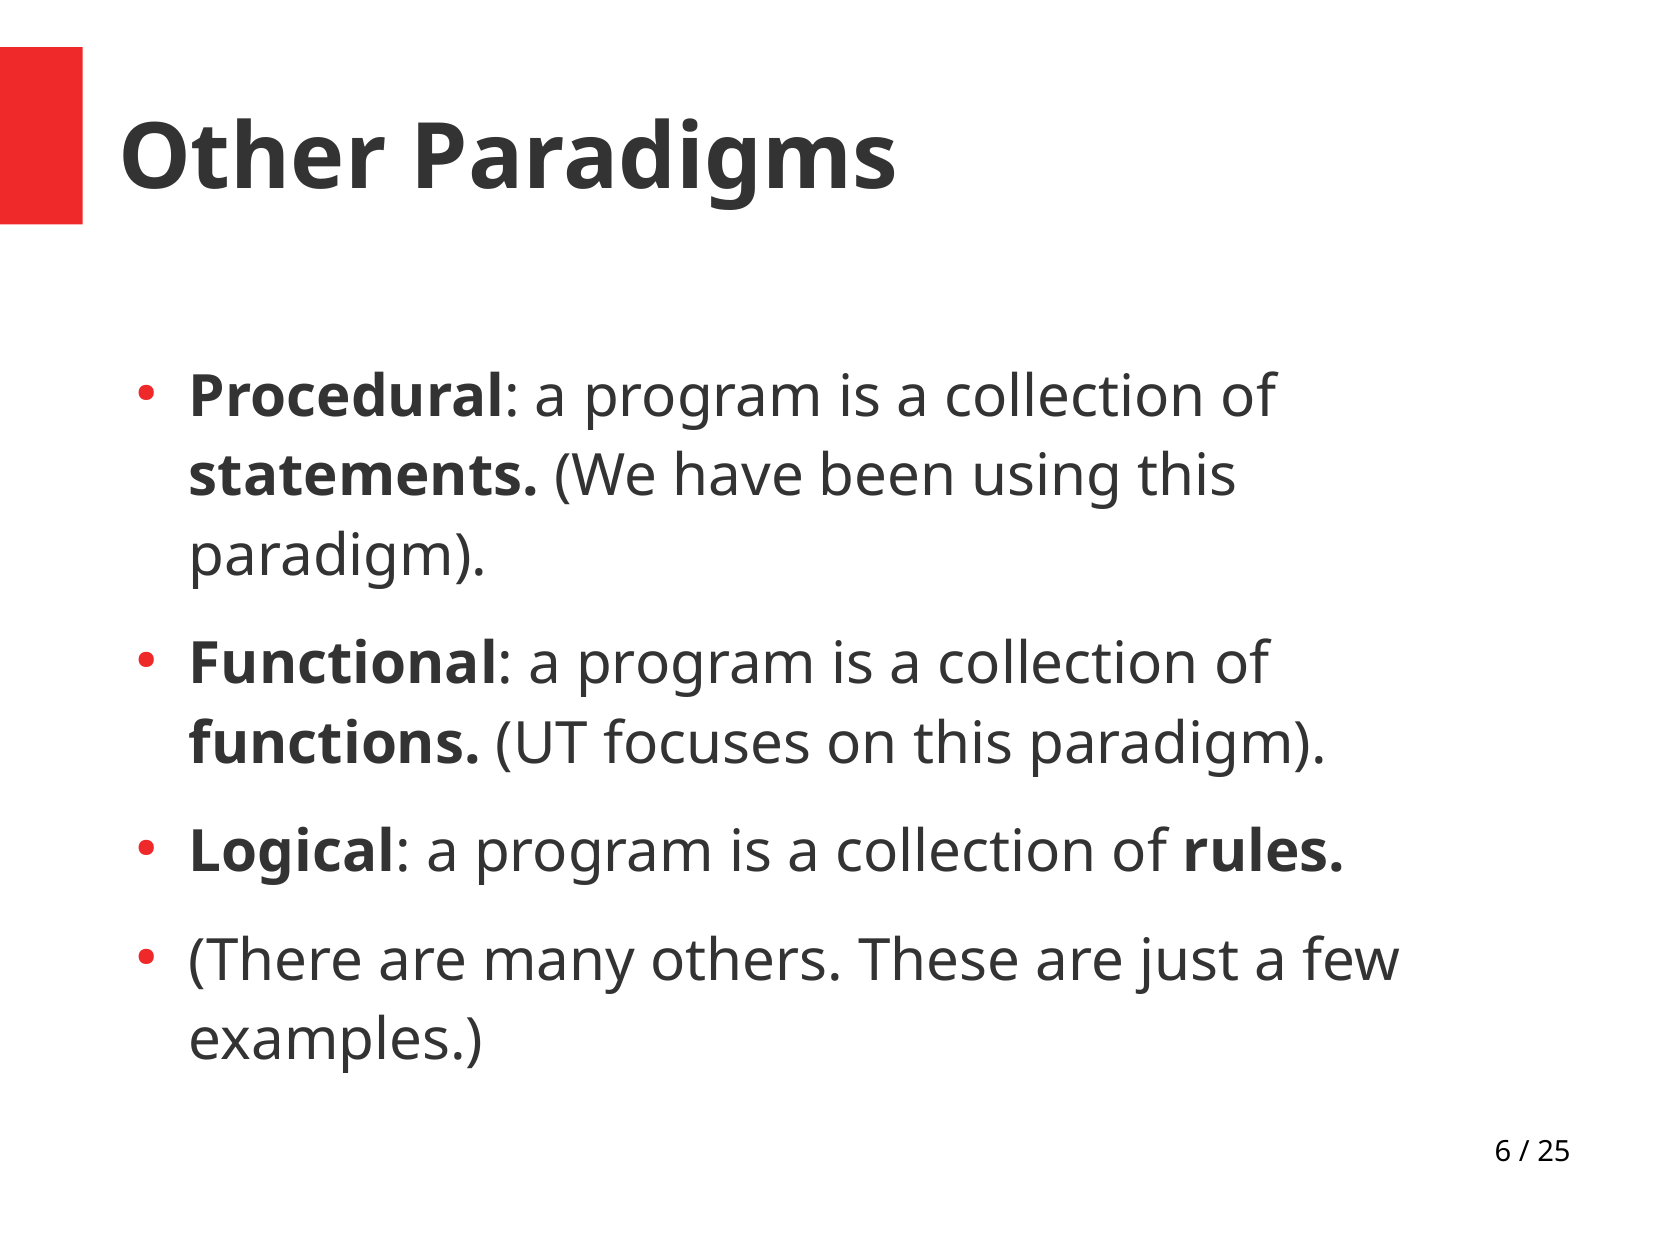

# Other Paradigms
Procedural: a program is a collection of statements. (We have been using this paradigm).
Functional: a program is a collection of functions. (UT focuses on this paradigm).
Logical: a program is a collection of rules.
(There are many others. These are just a few examples.)
6